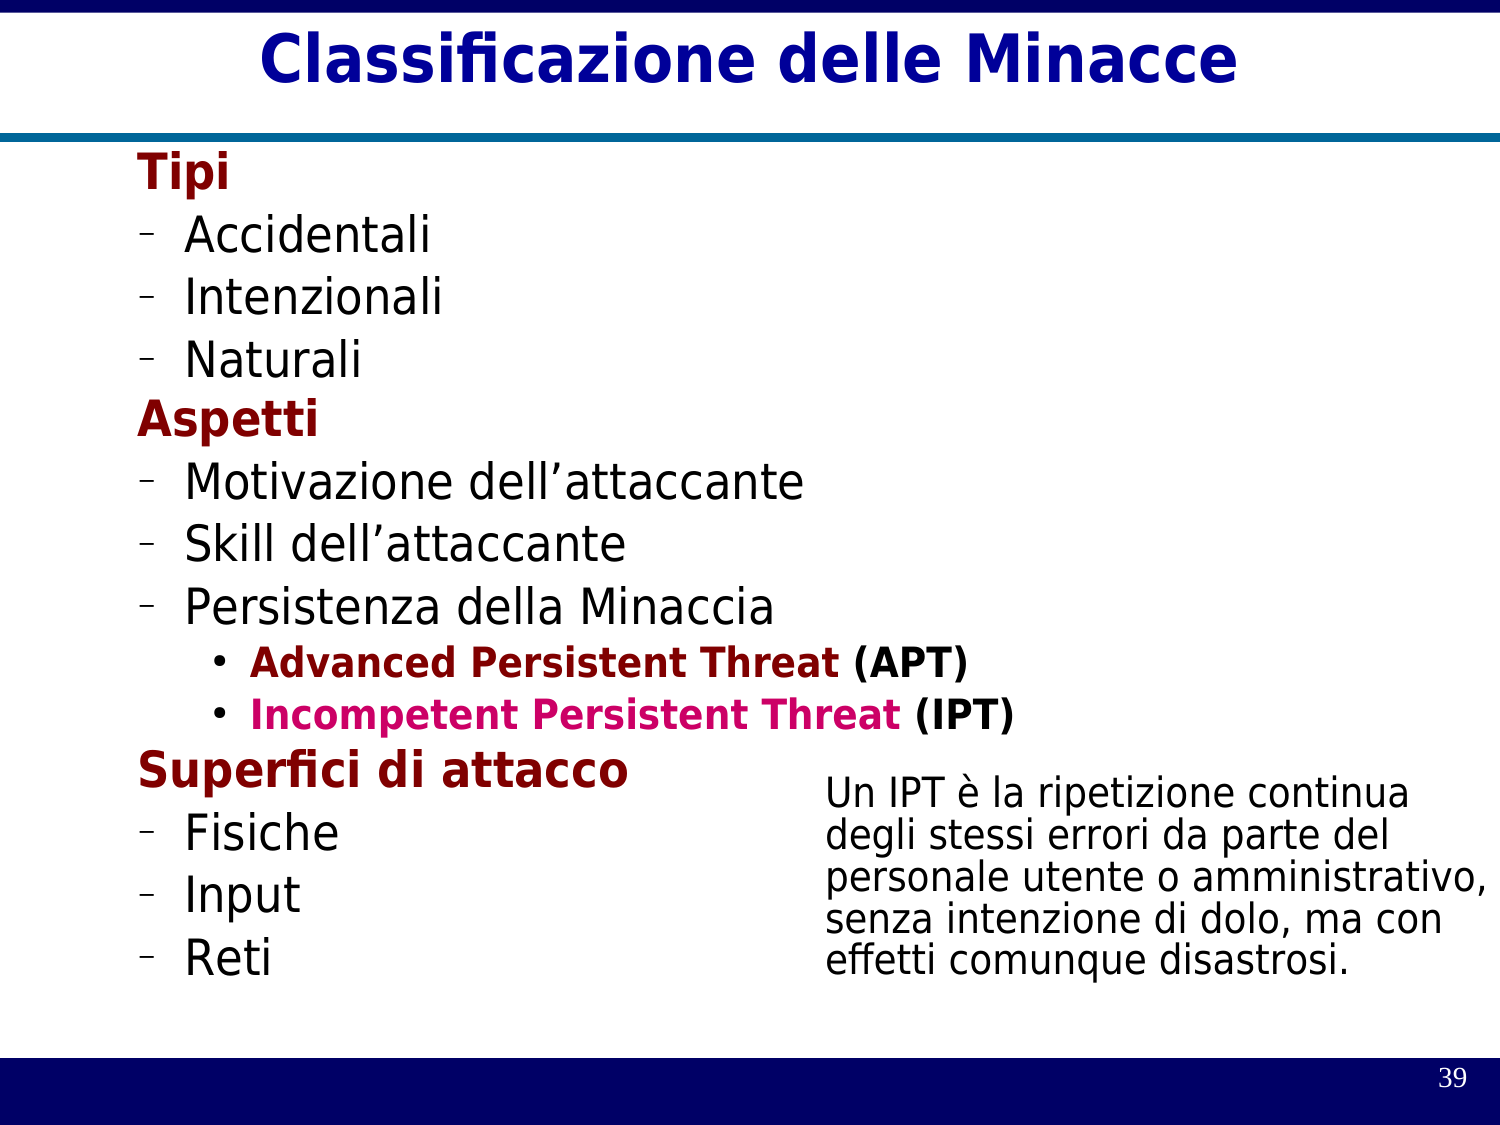

# Classificazione delle Minacce
Tipi
Accidentali
Intenzionali
Naturali
Aspetti
Motivazione dell’attaccante
Skill dell’attaccante
Persistenza della Minaccia
Advanced Persistent Threat (APT)
Incompetent Persistent Threat (IPT)
Superfici di attacco
Fisiche
Input
Reti
Un IPT è la ripetizione continua
degli stessi errori da parte del
personale utente o amministrativo,
senza intenzione di dolo, ma con
effetti comunque disastrosi.